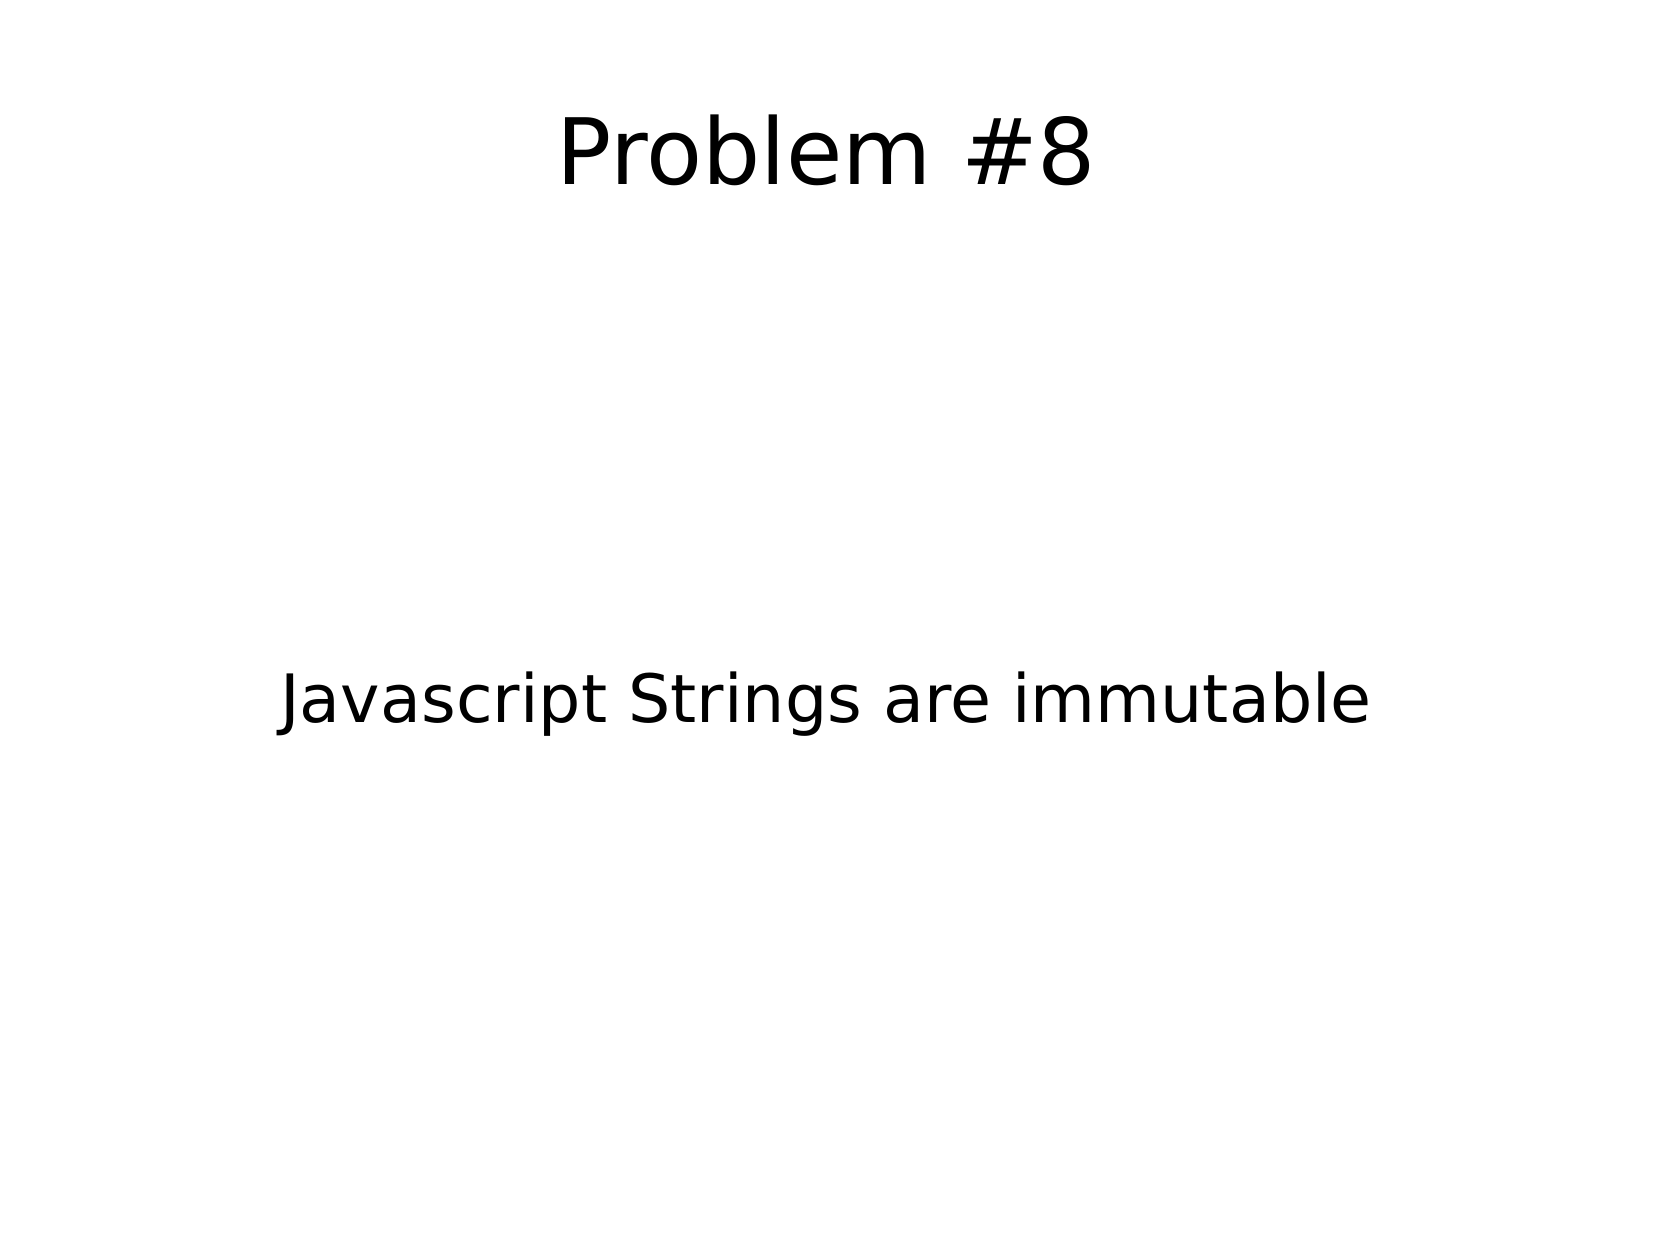

# Problem #8
Javascript Strings are immutable